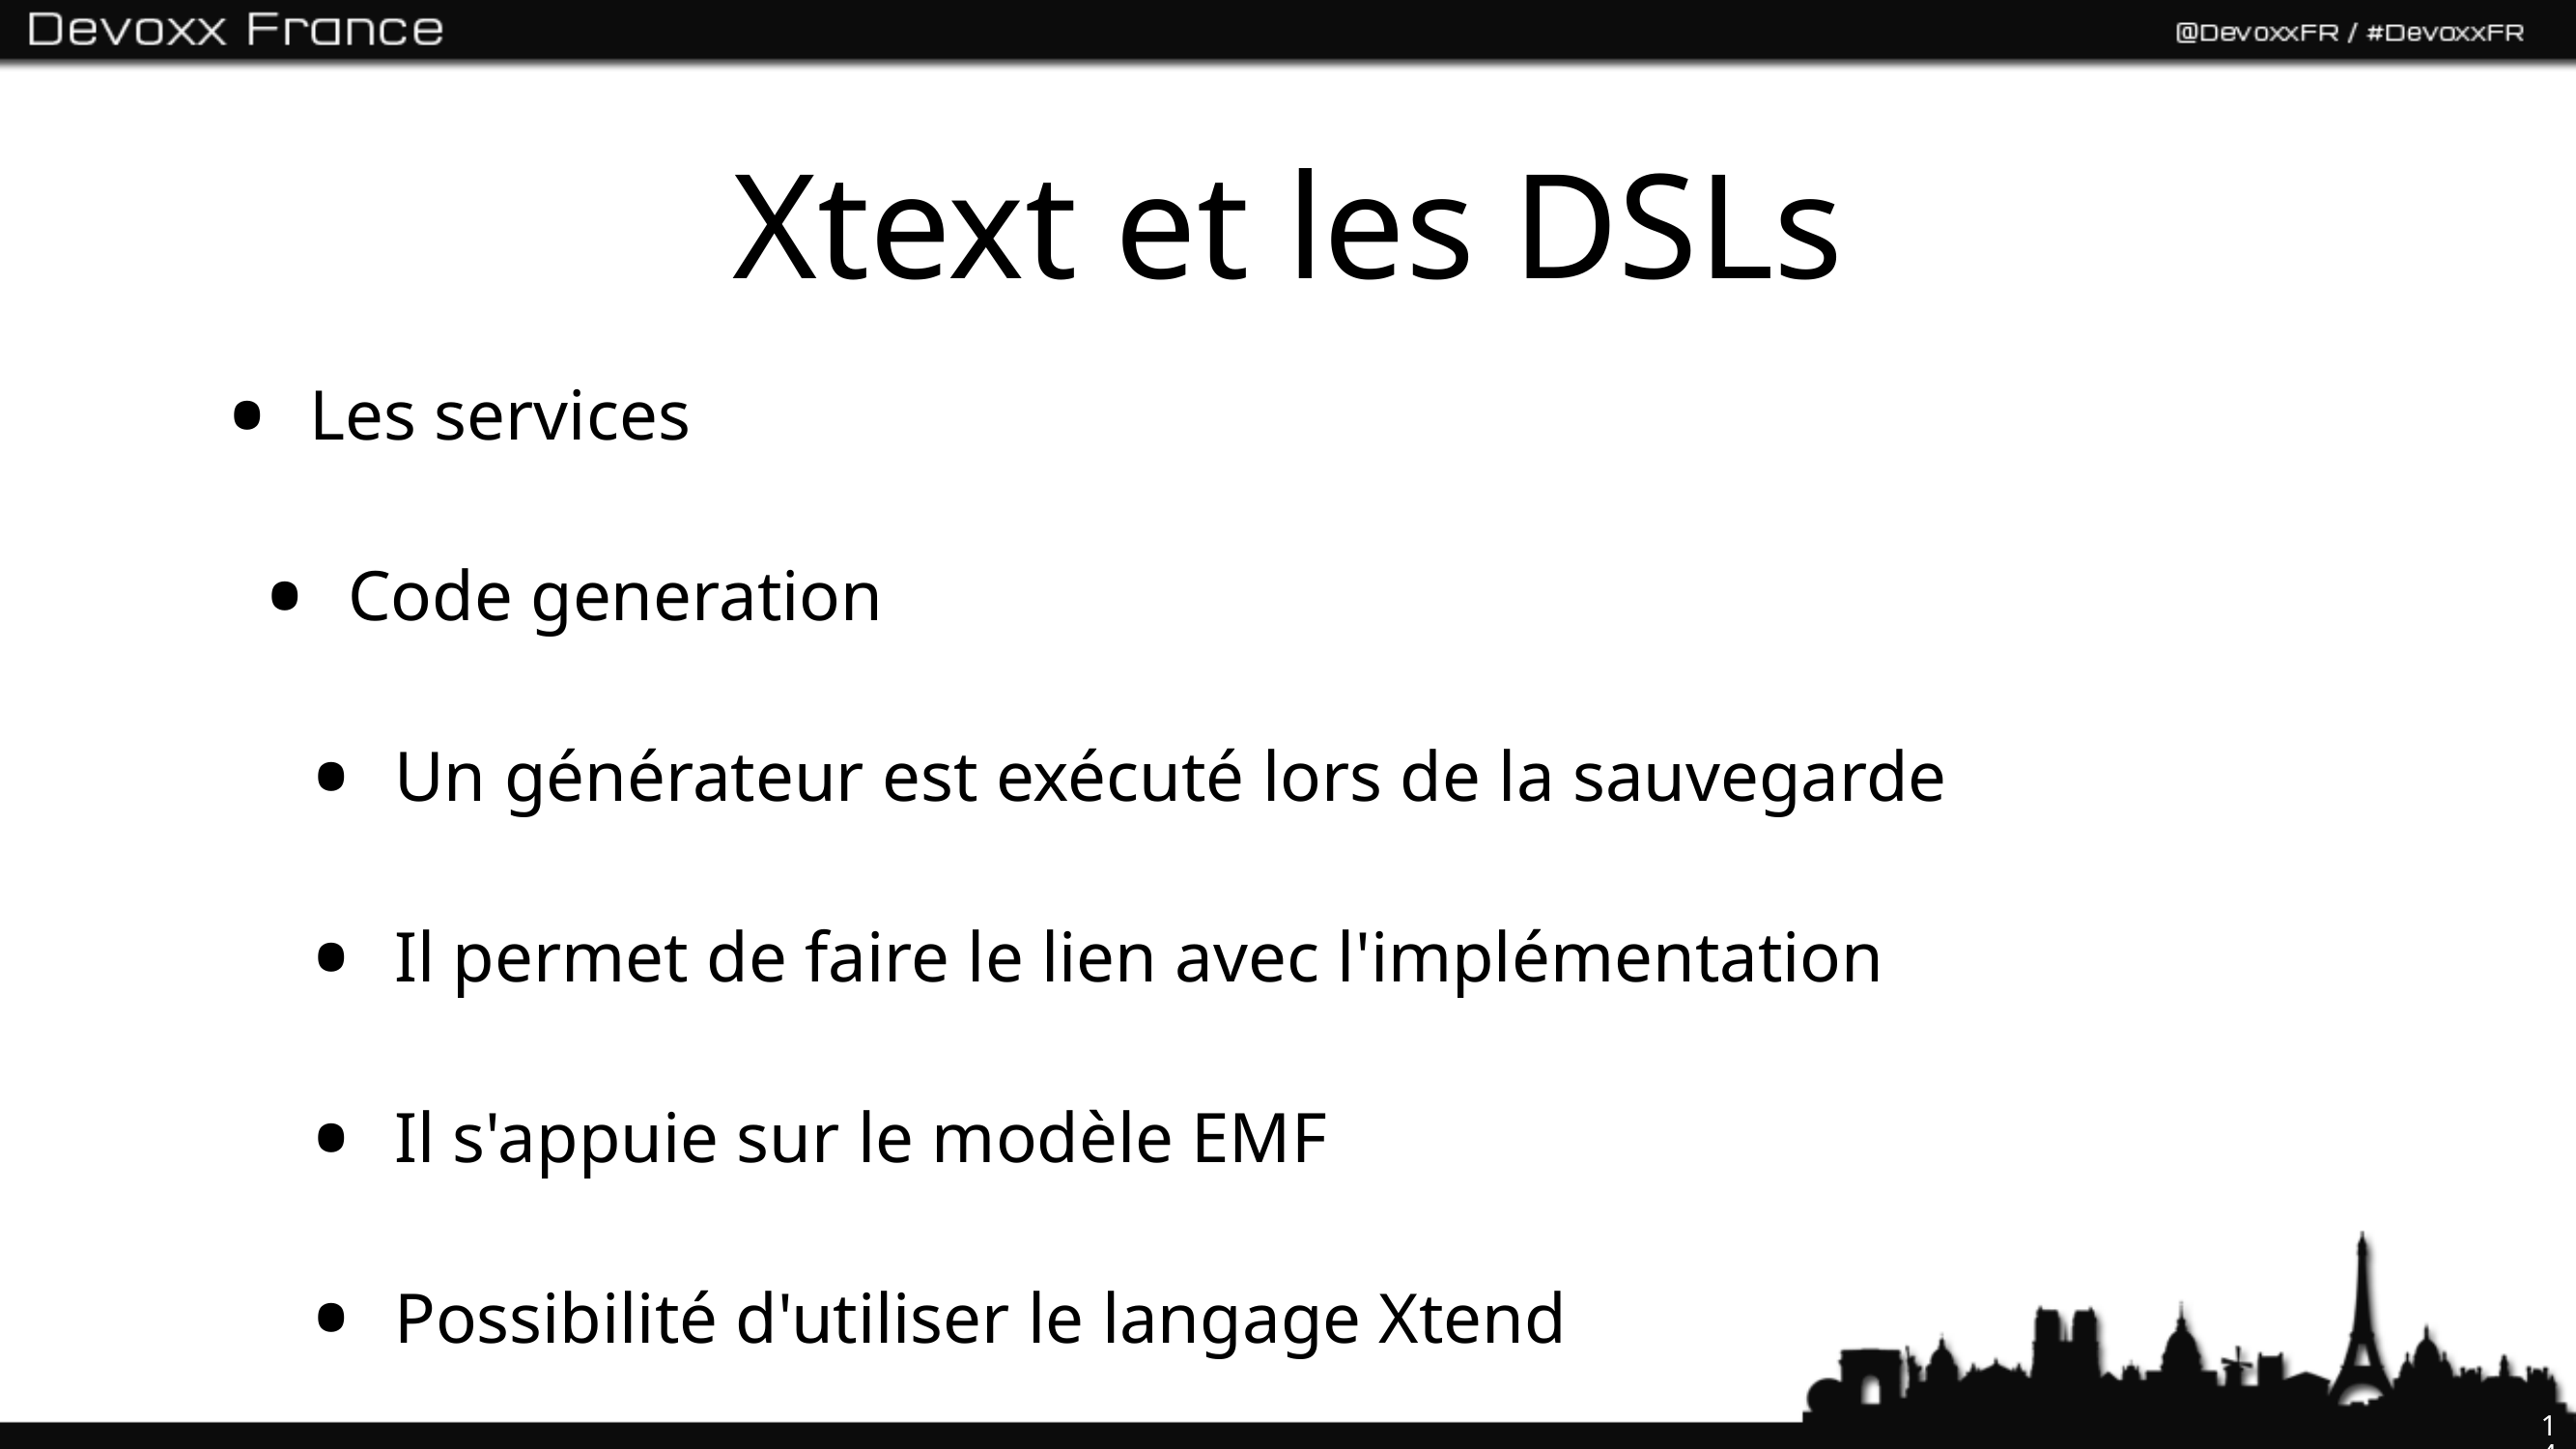

# Xtext et les DSLs
Les services
Code generation
Un générateur est exécuté lors de la sauvegarde
Il permet de faire le lien avec l'implémentation
Il s'appuie sur le modèle EMF
Possibilité d'utiliser le langage Xtend
14